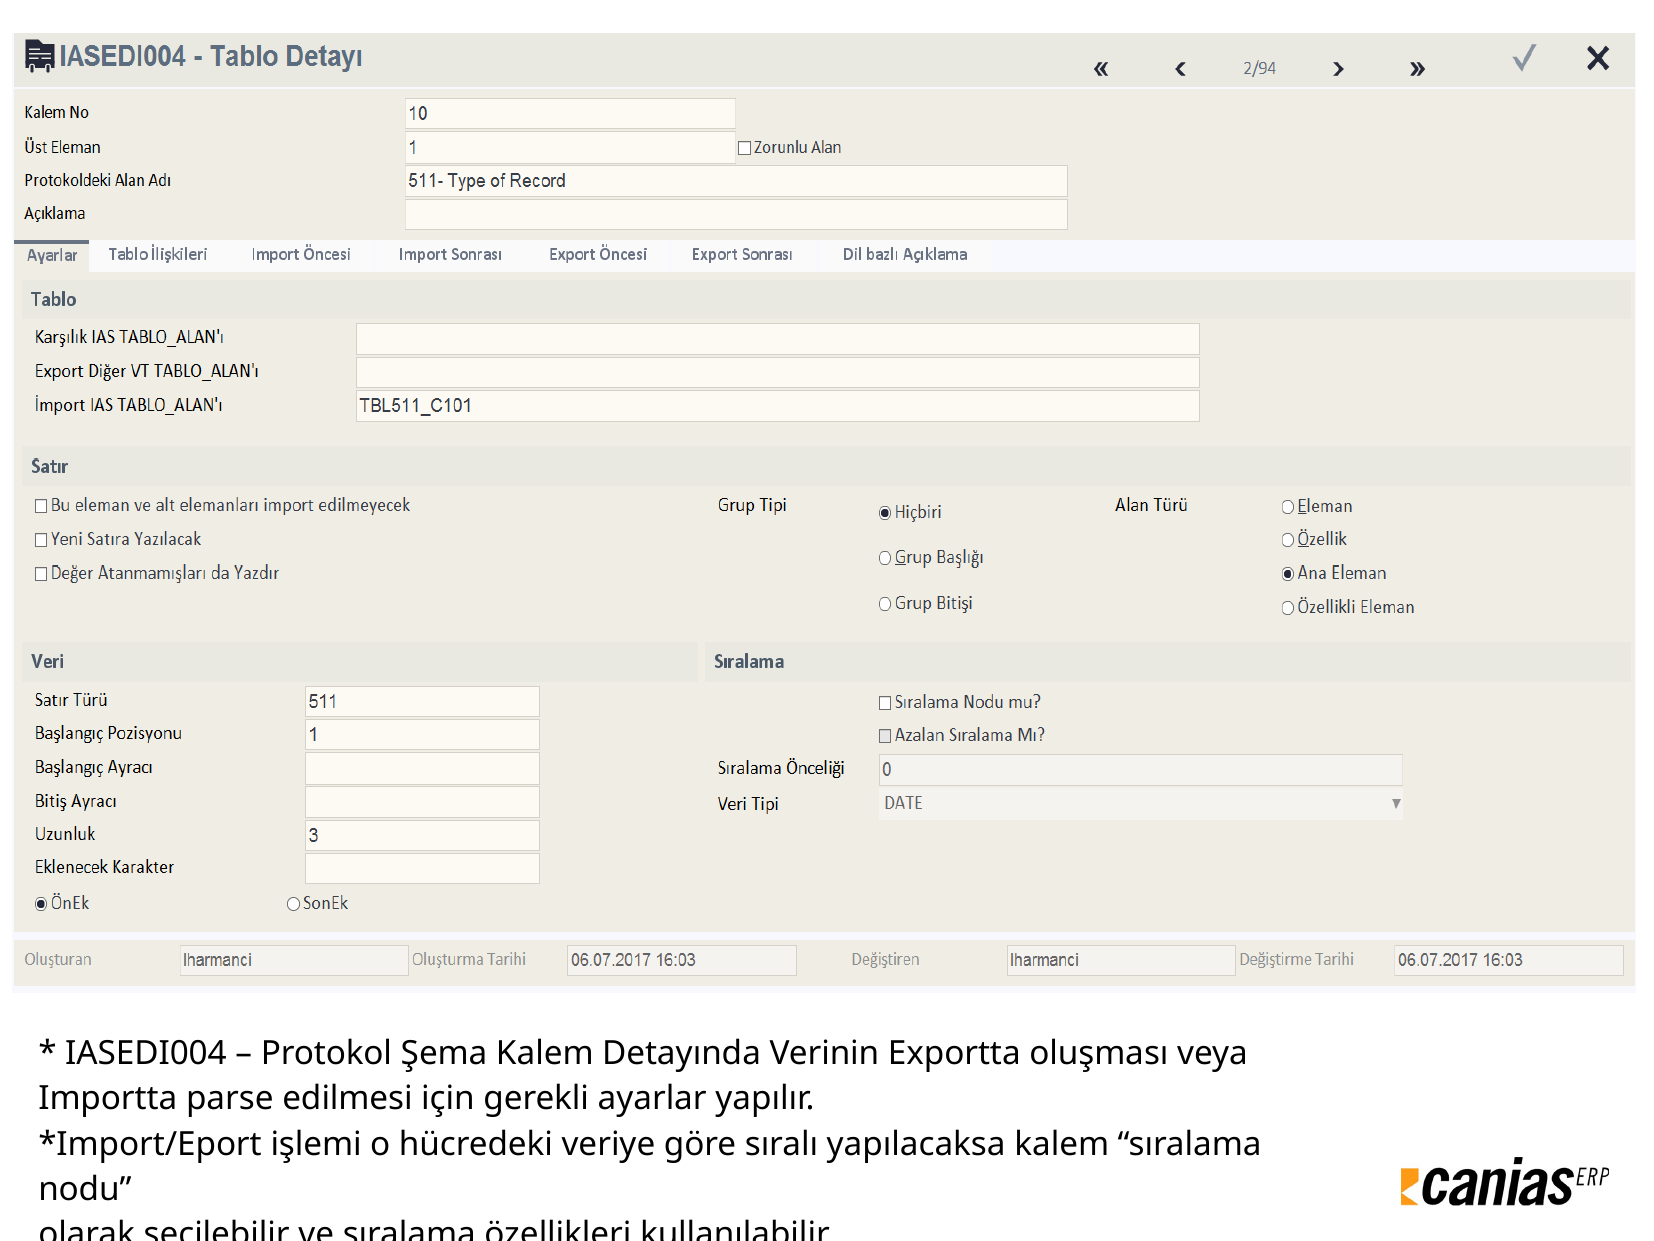

* IASEDI004 – Protokol Şema Kalem Detayında Verinin Exportta oluşması veya Importta parse edilmesi için gerekli ayarlar yapılır.
*Import/Eport işlemi o hücredeki veriye göre sıralı yapılacaksa kalem “sıralama nodu”
olarak seçilebilir ve sıralama özellikleri kullanılabilir.